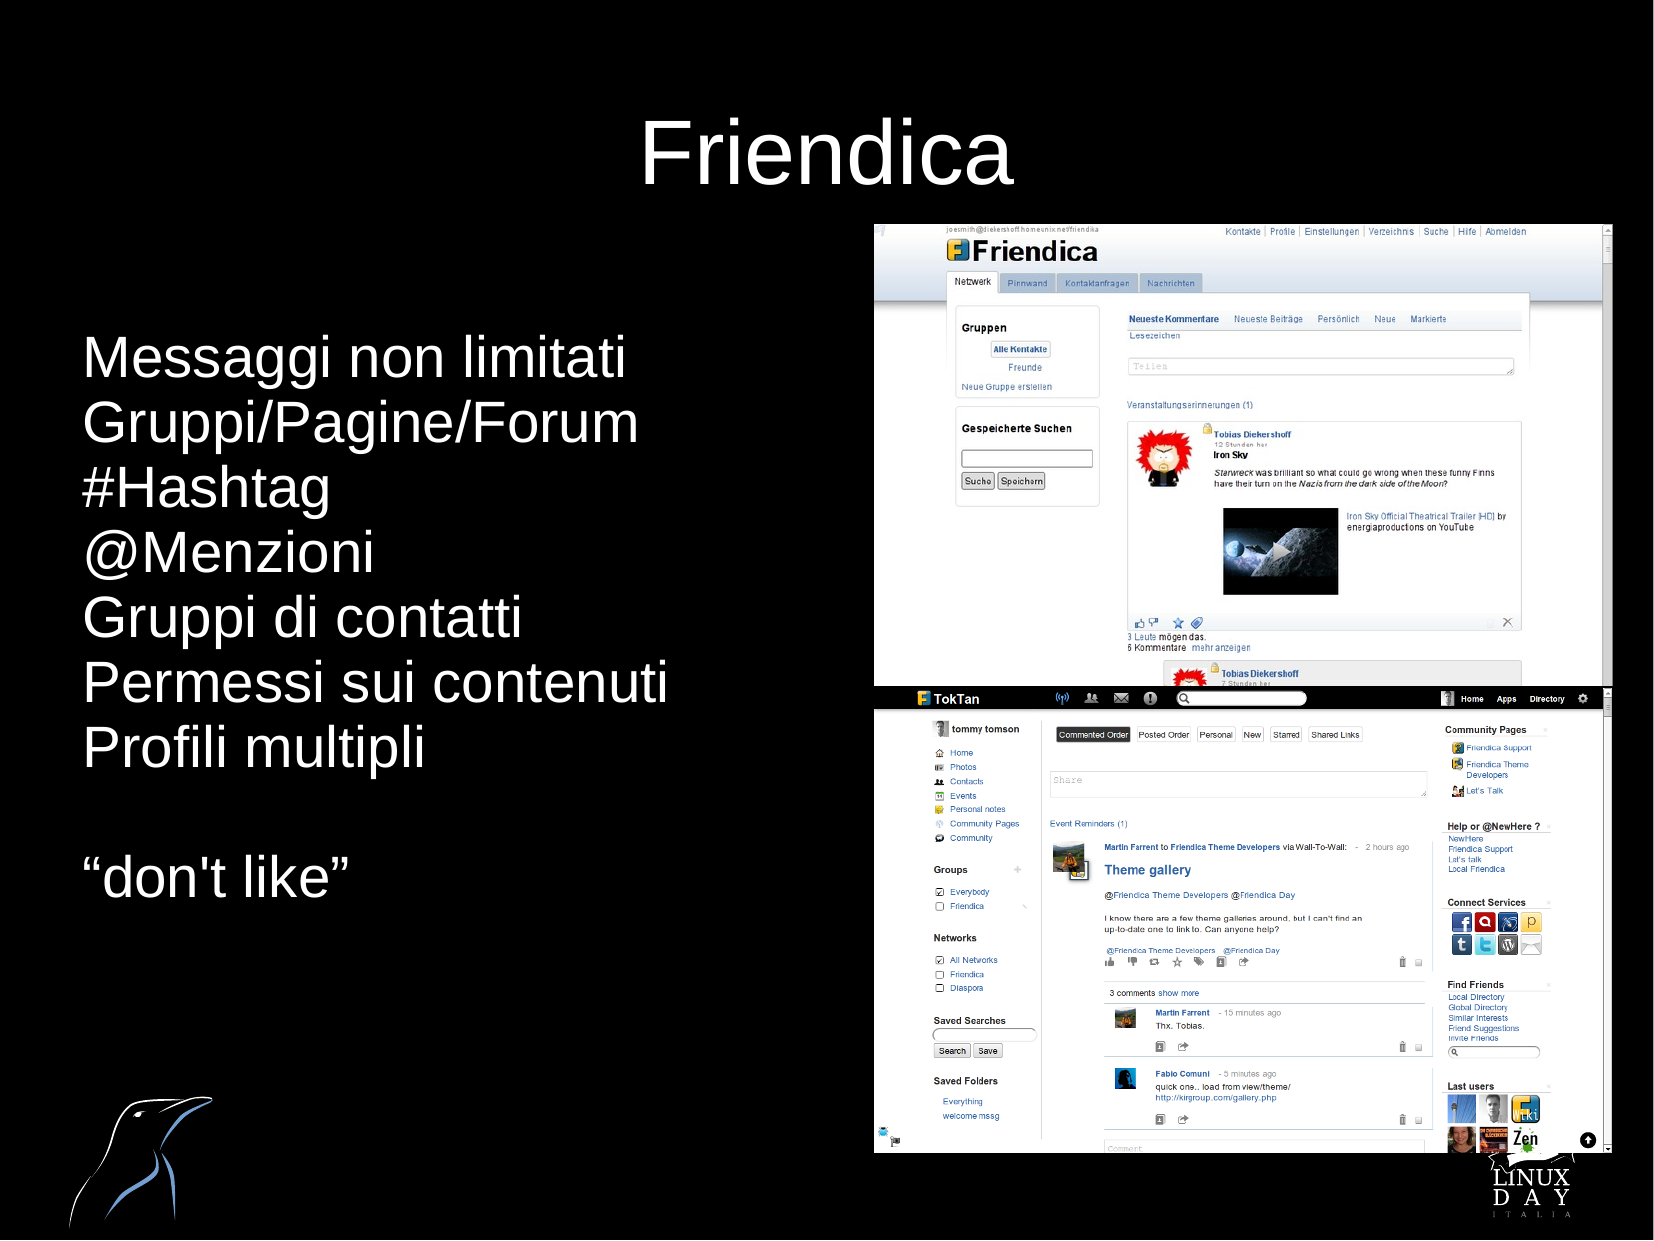

# Friendica
Messaggi non limitati
Gruppi/Pagine/Forum
#Hashtag
@Menzioni
Gruppi di contatti
Permessi sui contenuti
Profili multipli
“don't like”